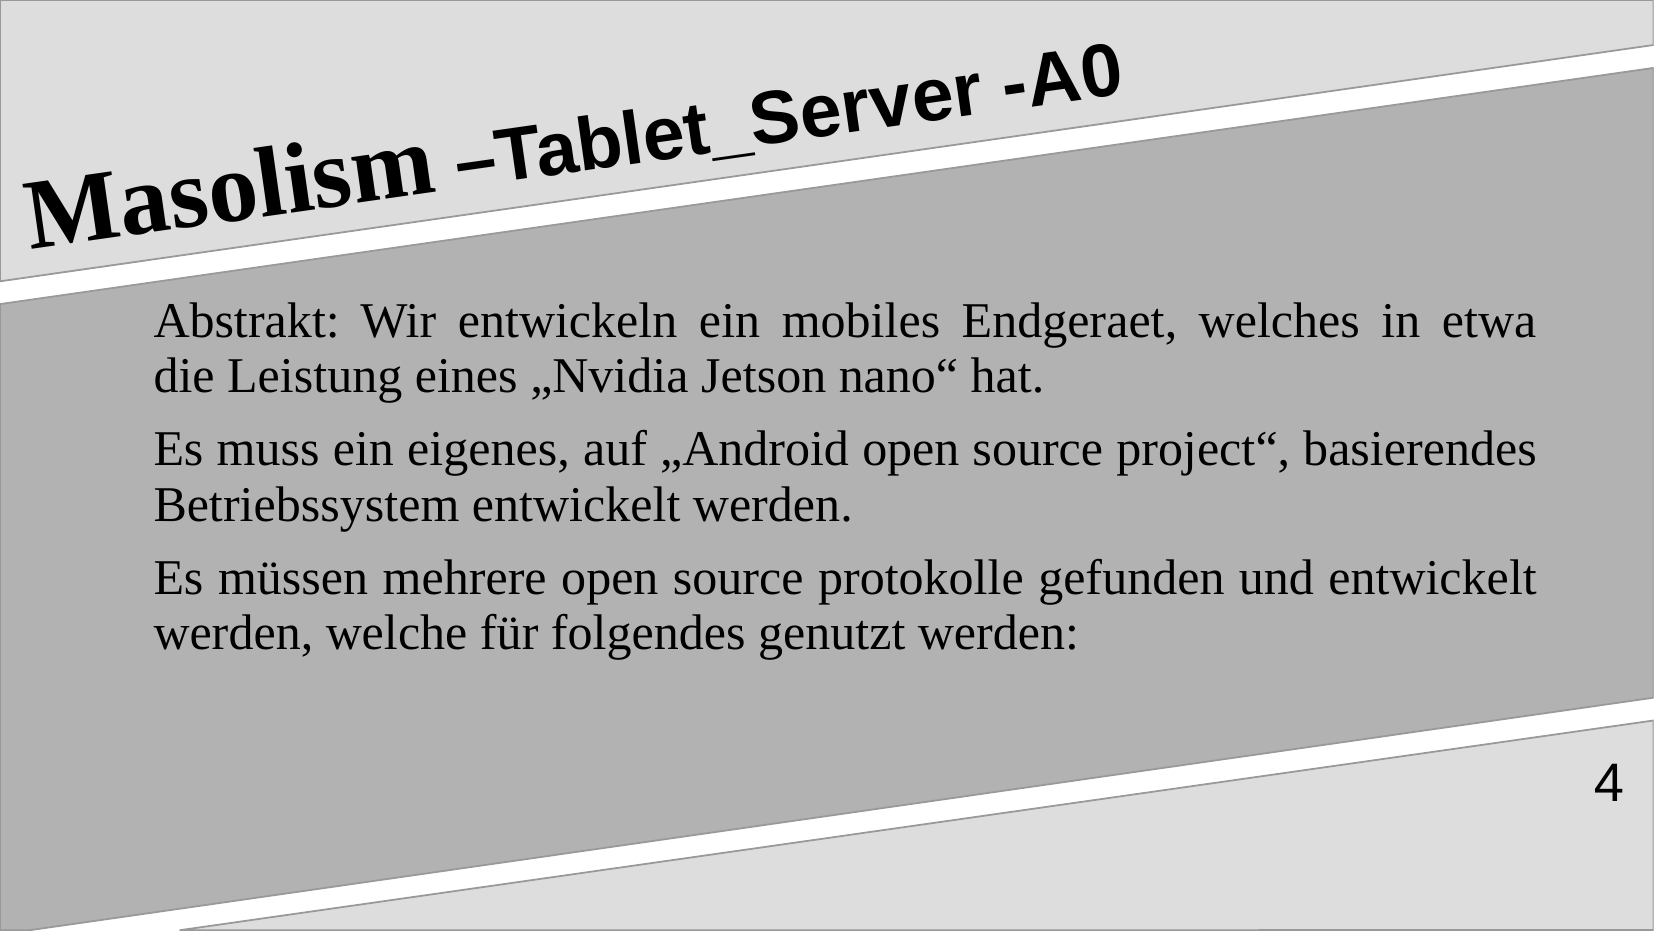

# Masolism –Tablet_Server -A0
Abstrakt: Wir entwickeln ein mobiles Endgeraet, welches in etwa die Leistung eines „Nvidia Jetson nano“ hat.
Es muss ein eigenes, auf „Android open source project“, basierendes Betriebssystem entwickelt werden.
Es müssen mehrere open source protokolle gefunden und entwickelt werden, welche für folgendes genutzt werden:
4